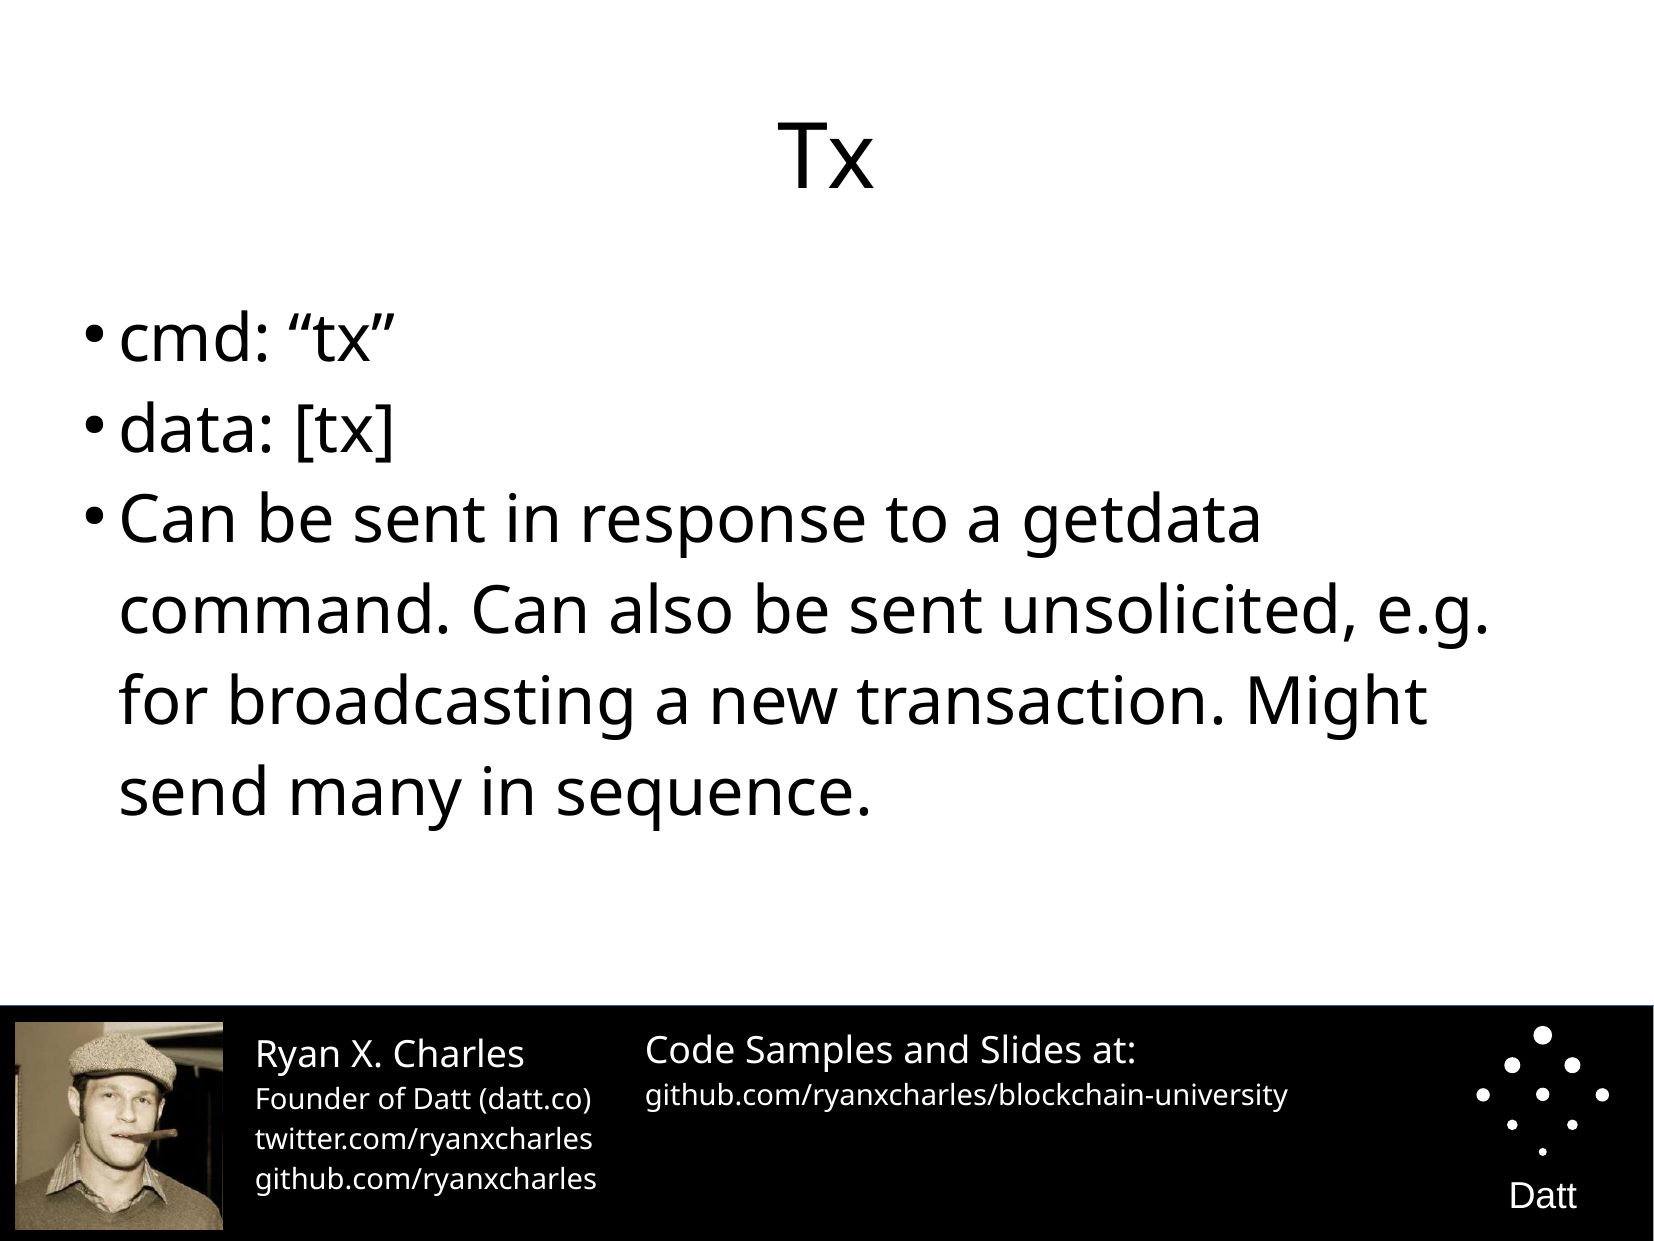

# Tx
cmd: “tx”
data: [tx]
Can be sent in response to a getdata command. Can also be sent unsolicited, e.g. for broadcasting a new transaction. Might send many in sequence.
Code Samples and Slides at:
github.com/ryanxcharles/blockchain-university
Ryan X. Charles
Founder of Datt (datt.co)
twitter.com/ryanxcharles
github.com/ryanxcharles
Datt